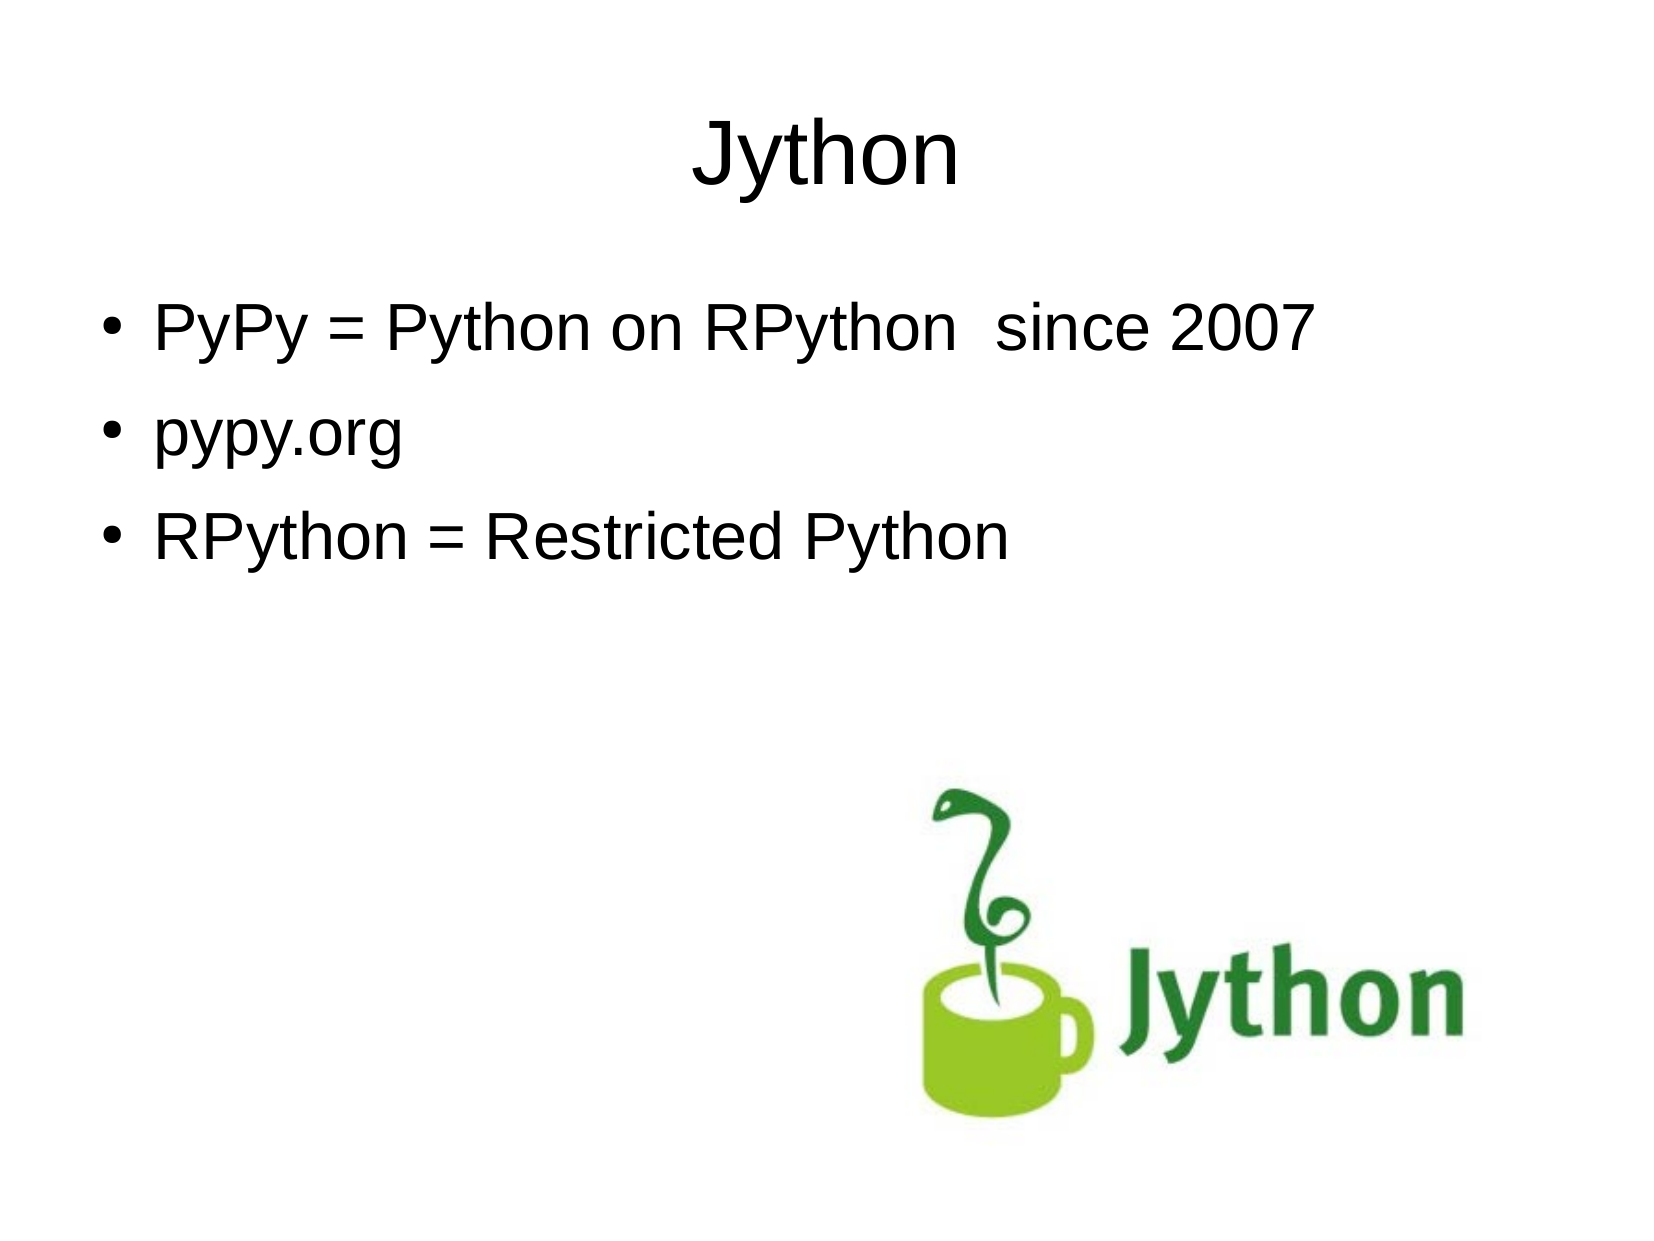

# Jython
PyPy = Python on RPython since 2007
pypy.org
RPython = Restricted Python